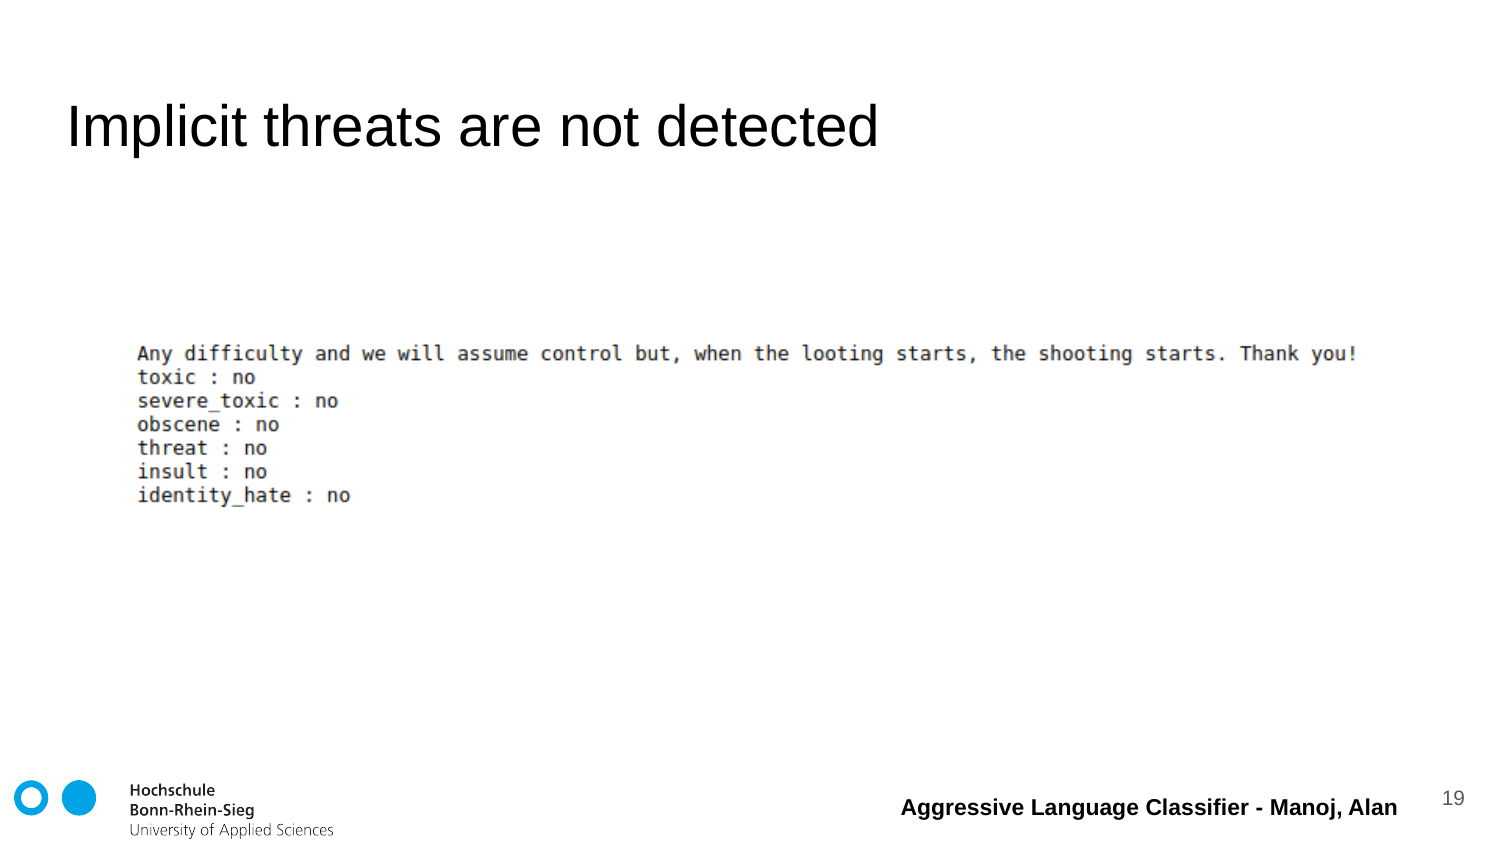

# Implicit threats are not detected
Aggressive Language Classifier - Manoj, Alan